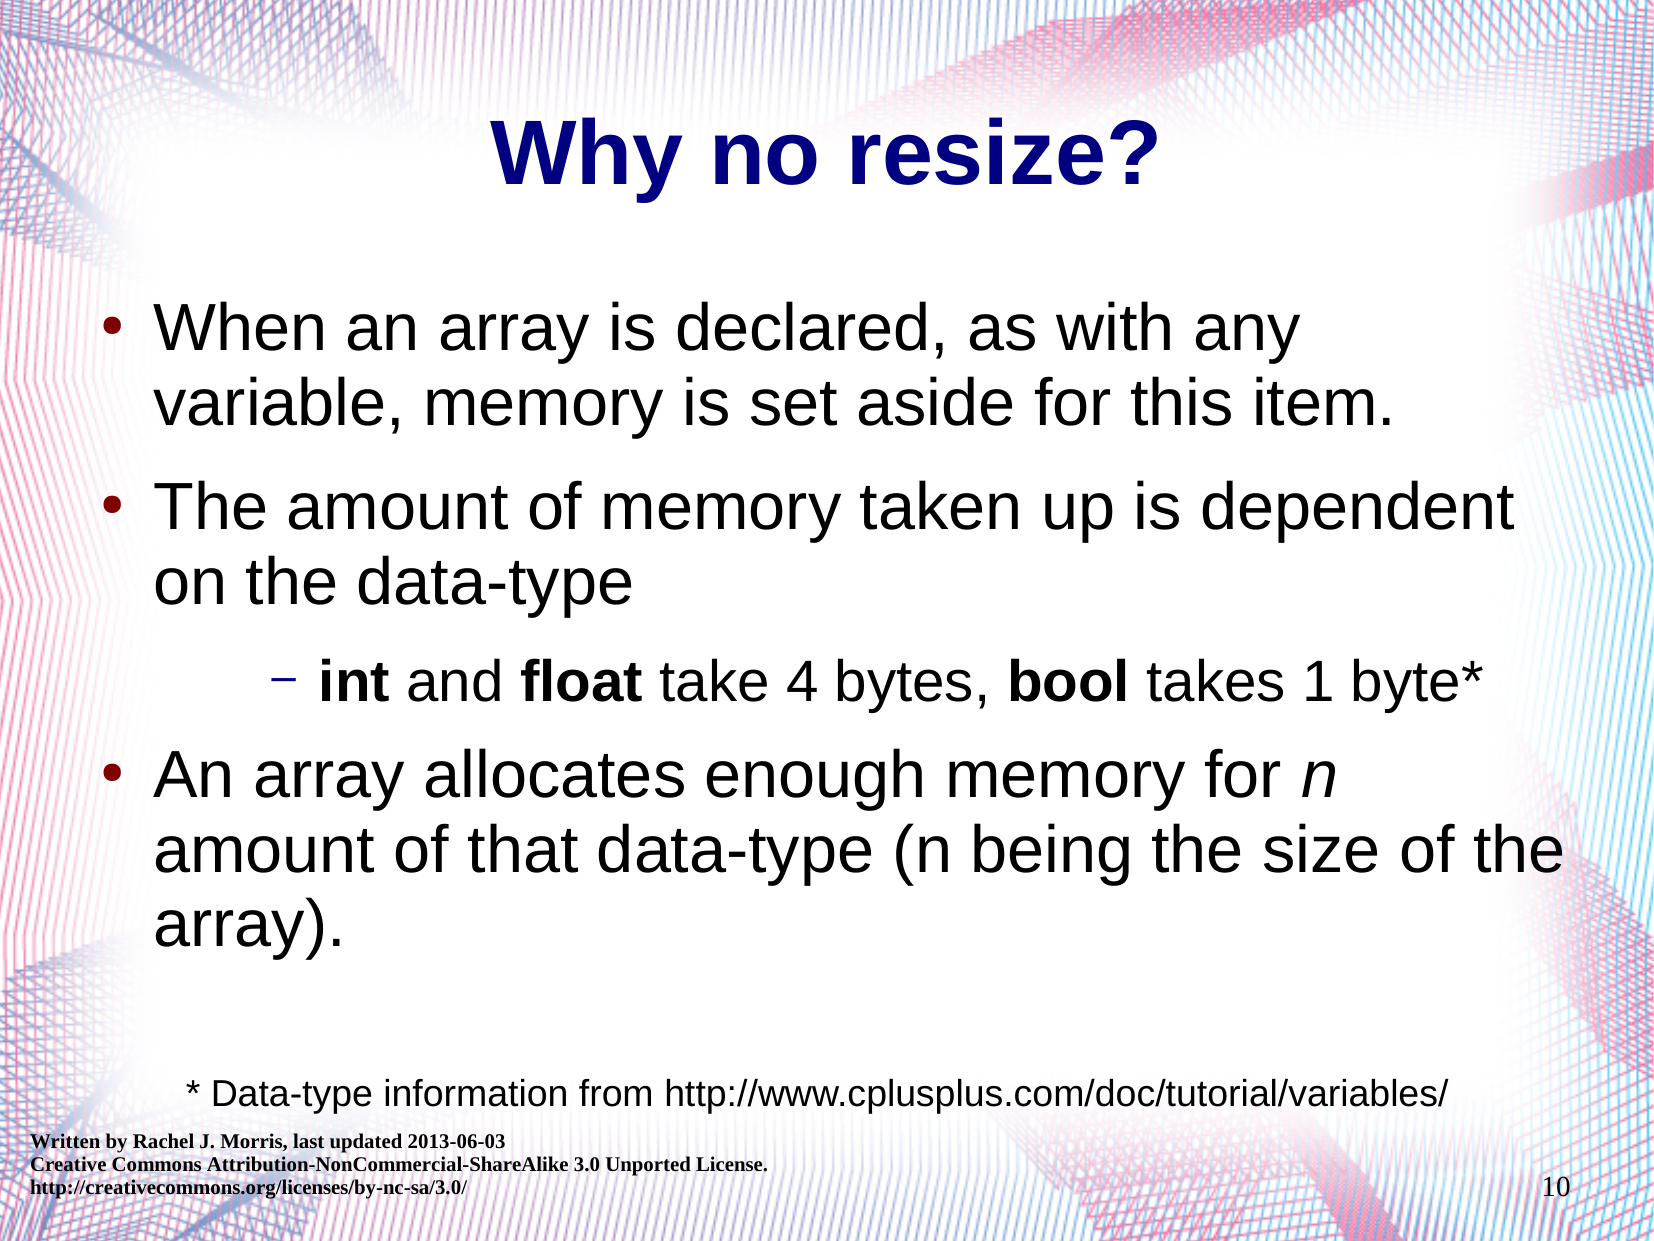

# Why no resize?
When an array is declared, as with any variable, memory is set aside for this item.
The amount of memory taken up is dependent on the data-type
int and float take 4 bytes, bool takes 1 byte*
An array allocates enough memory for n amount of that data-type (n being the size of the array).
* Data-type information from http://www.cplusplus.com/doc/tutorial/variables/
10